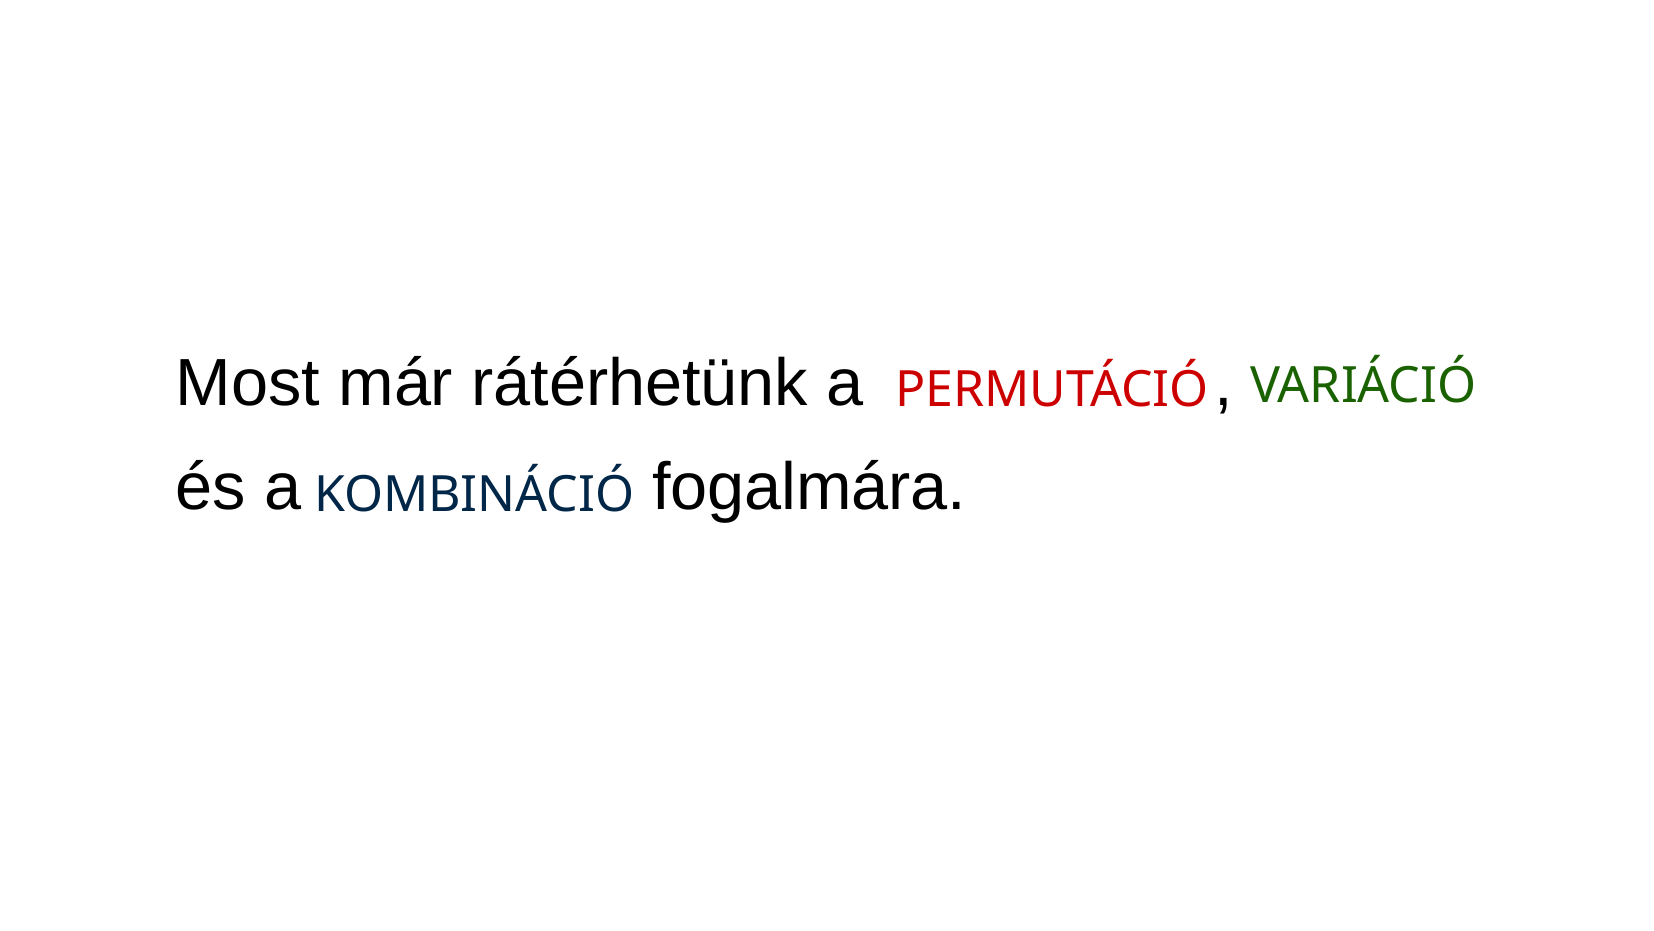

PERMUTÁCIÓ
VARIÁCIÓ
# Most már rátérhetünk a ,
és a fogalmára.
KOMBINÁCIÓ